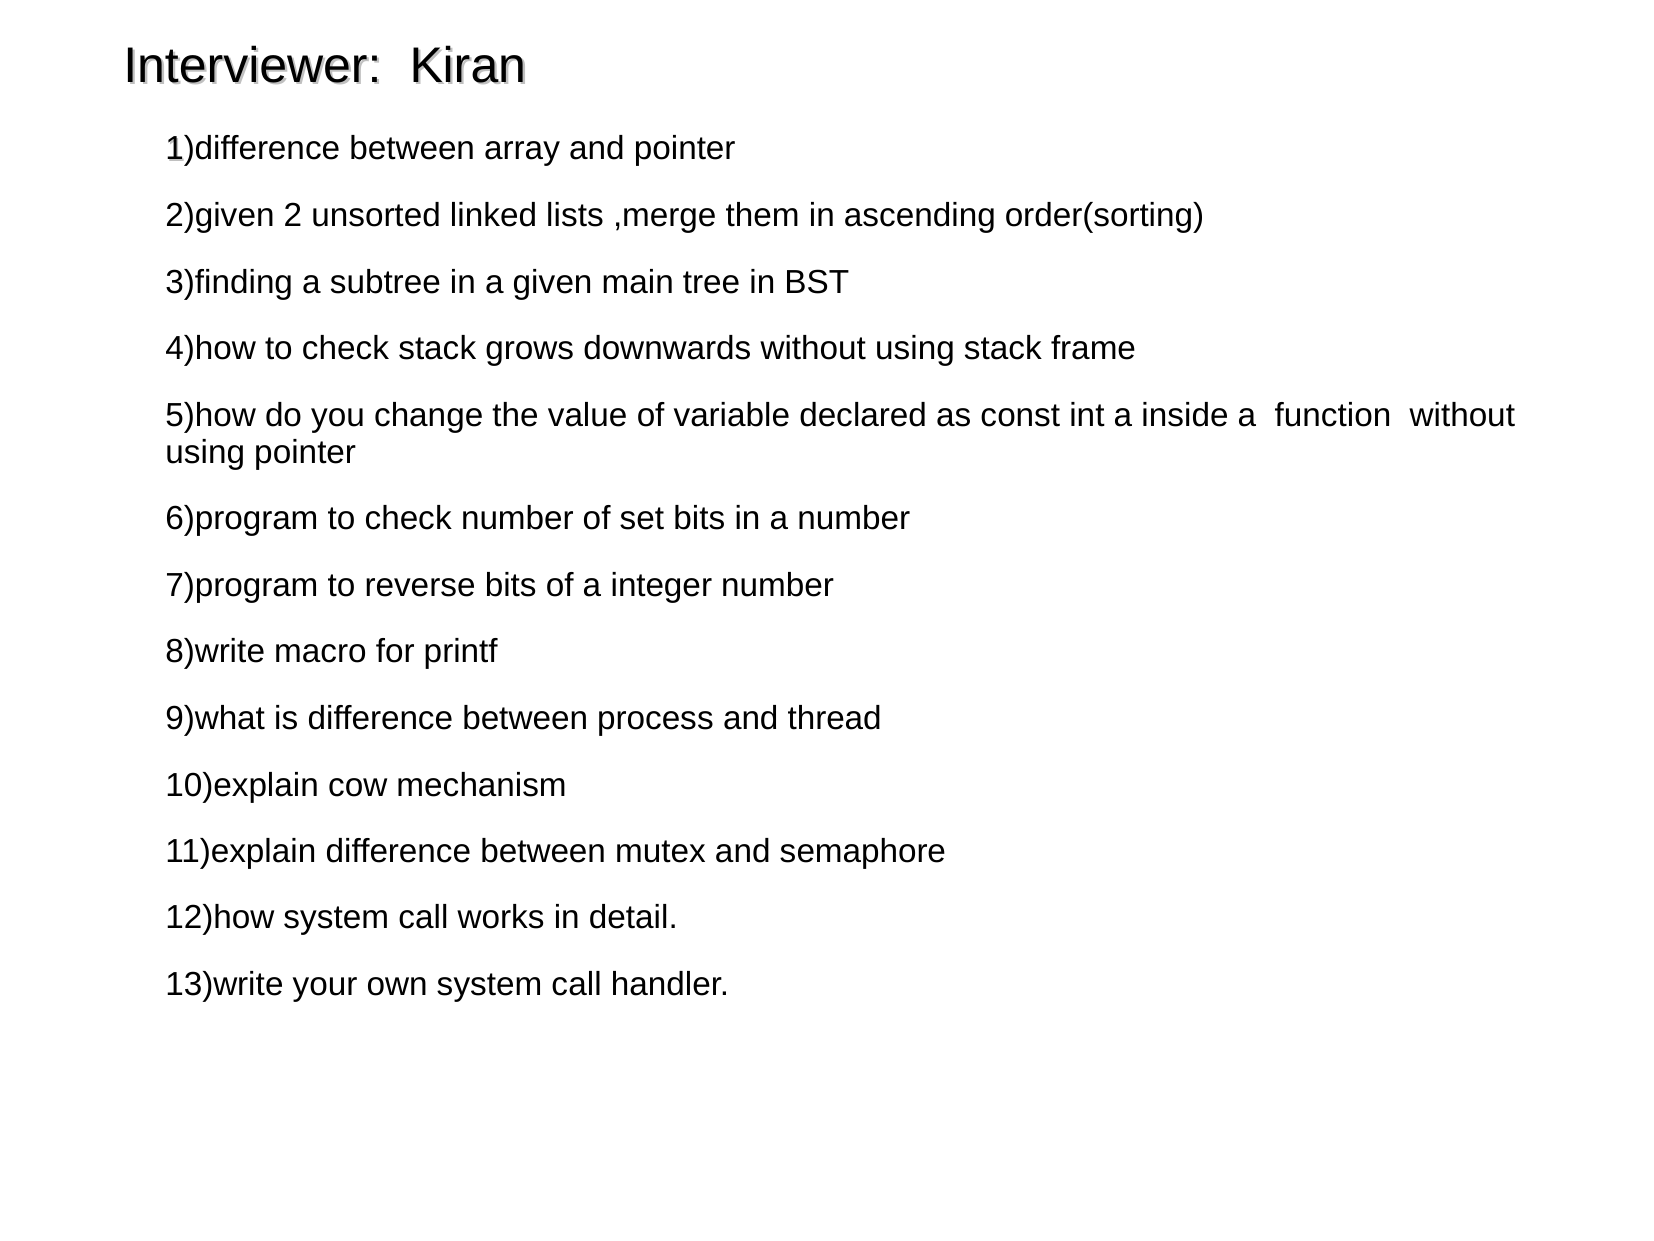

# Interviewer: Kiran
1)difference between array and pointer
2)given 2 unsorted linked lists ,merge them in ascending order(sorting)
3)finding a subtree in a given main tree in BST
4)how to check stack grows downwards without using stack frame
5)how do you change the value of variable declared as const int a inside a function without using pointer
6)program to check number of set bits in a number
7)program to reverse bits of a integer number
8)write macro for printf
9)what is difference between process and thread
10)explain cow mechanism
11)explain difference between mutex and semaphore
12)how system call works in detail.
13)write your own system call handler.